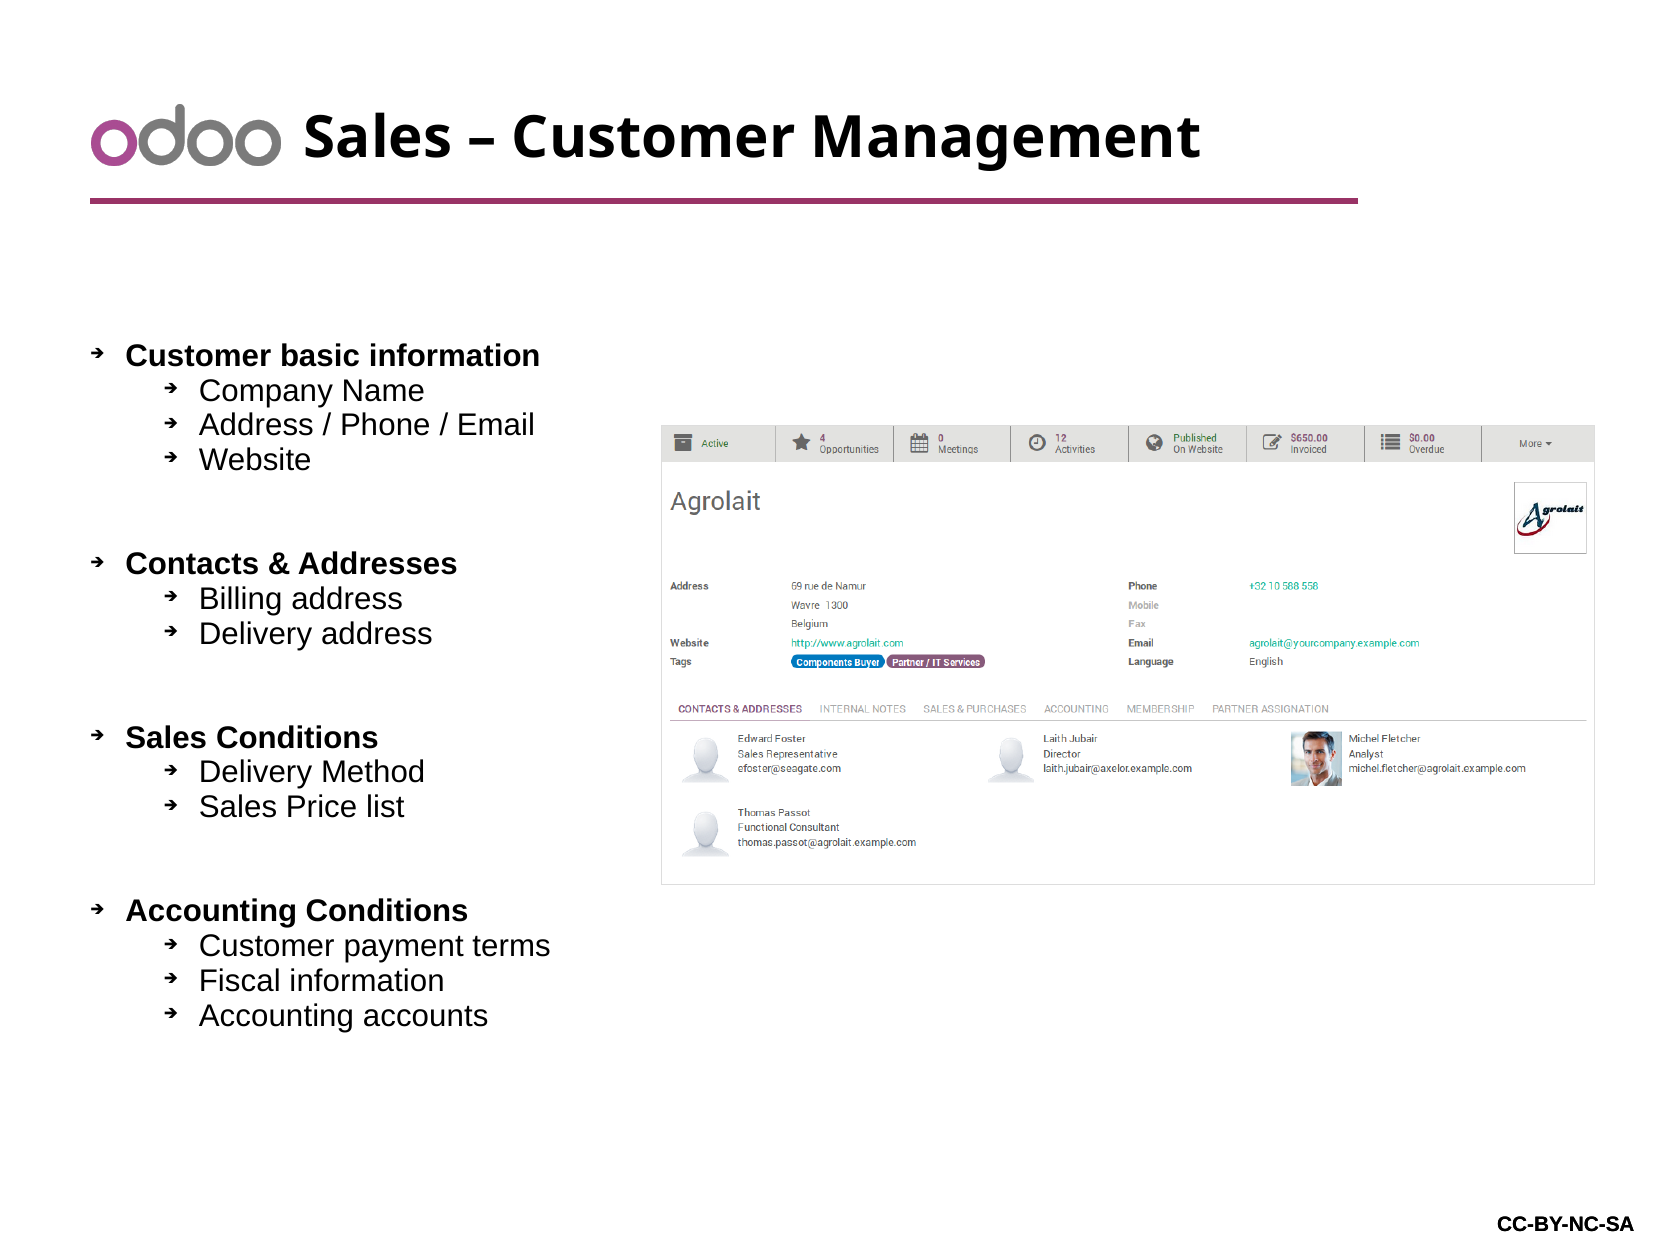

# Sales – Customer Management
Customer basic information
Company Name
Address / Phone / Email
Website
Contacts & Addresses
Billing address
Delivery address
Sales Conditions
Delivery Method
Sales Price list
Accounting Conditions
Customer payment terms
Fiscal information
Accounting accounts
CC-BY-NC-SA
CC-BY-NC-SA